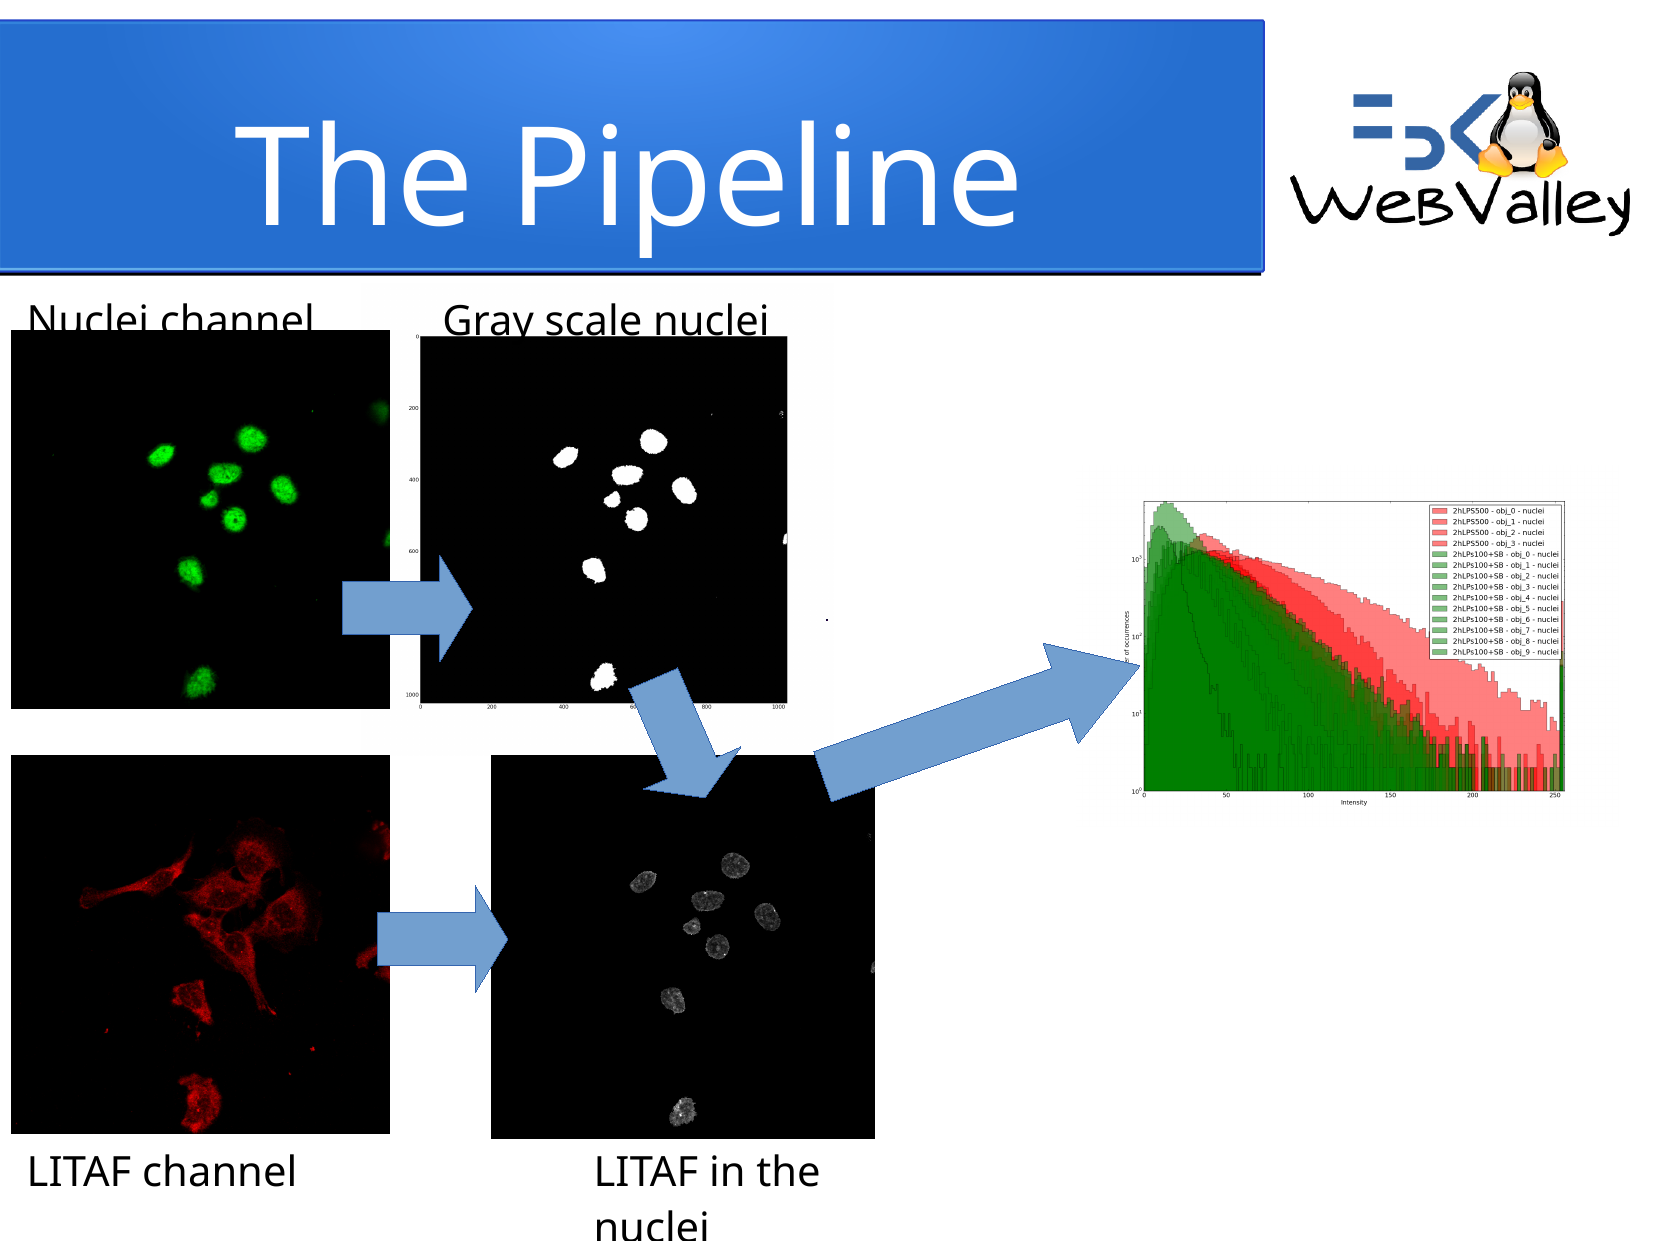

The Pipeline
Nuclei channel
Gray scale nuclei
LITAF channel
LITAF in the nuclei